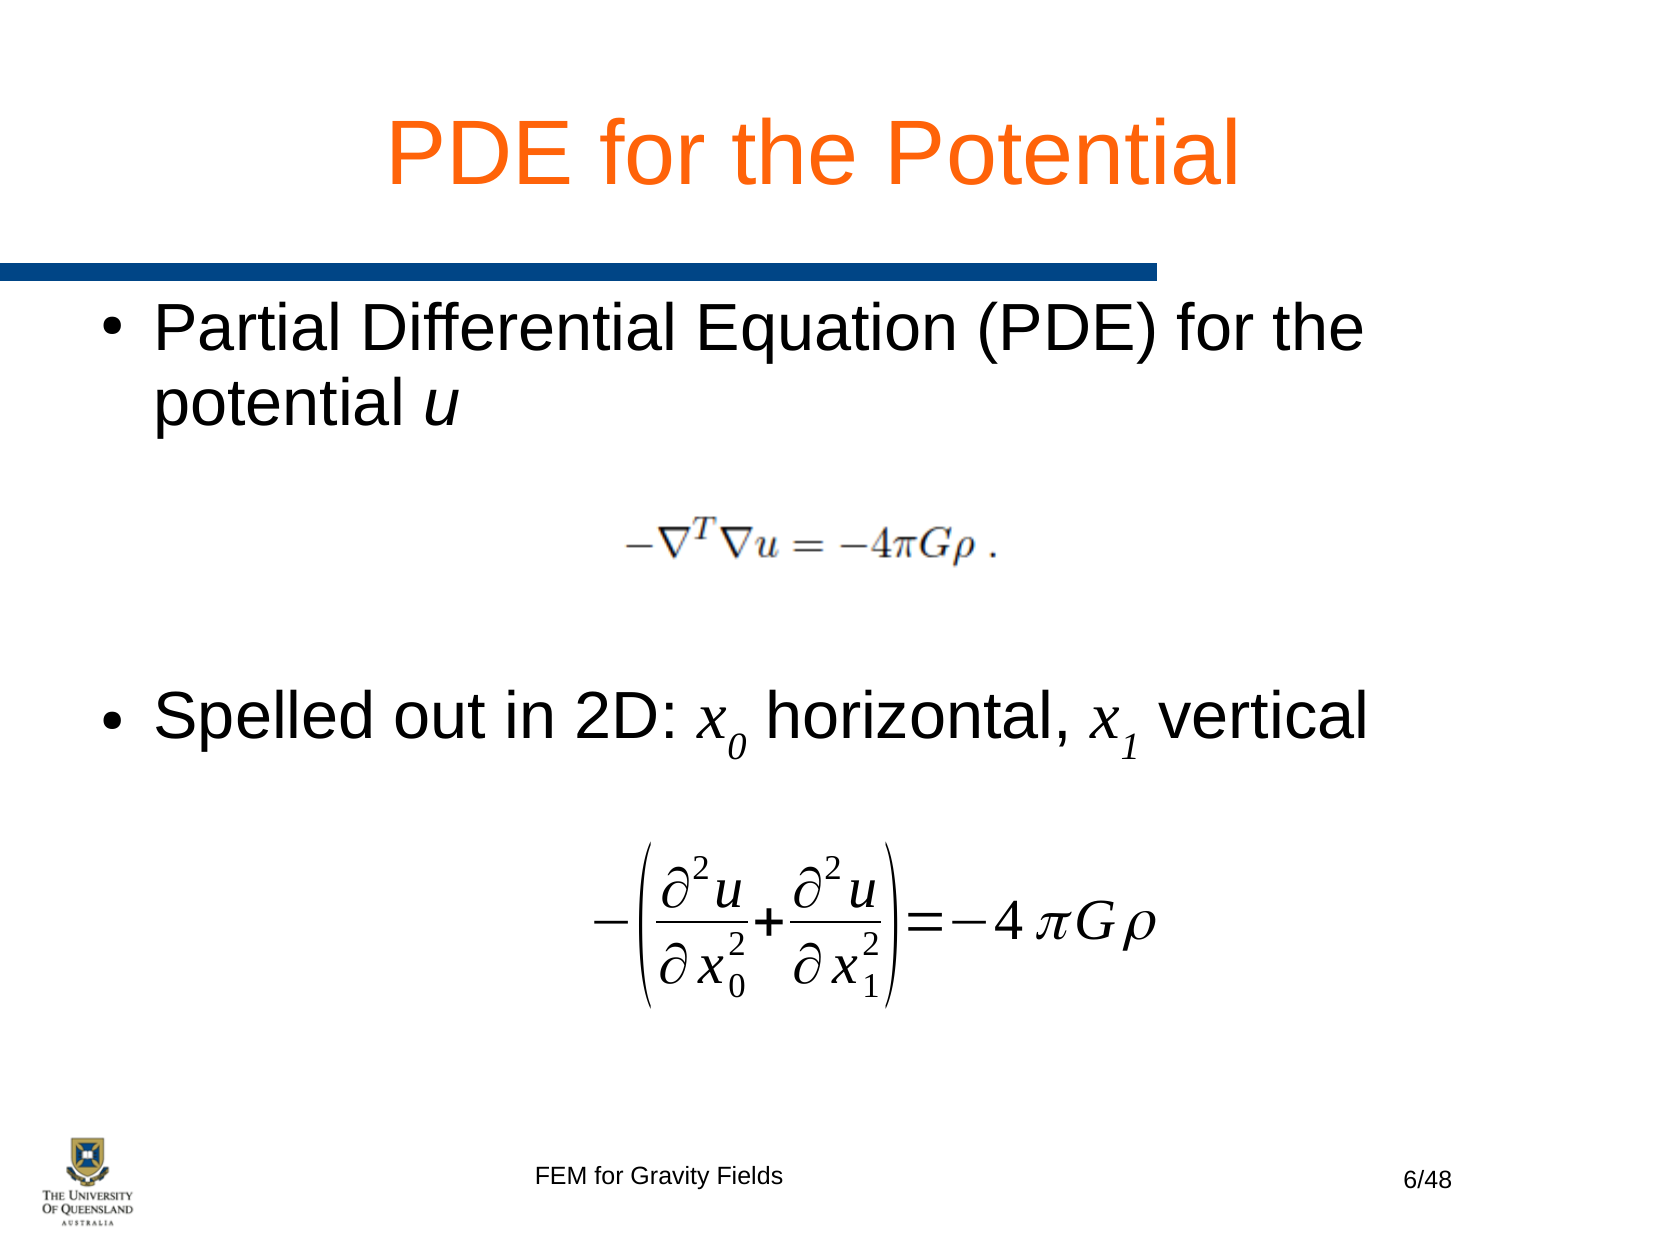

# PDE for the Potential
Partial Differential Equation (PDE) for the potential u
Spelled out in 2D: x0 horizontal, x1 vertical